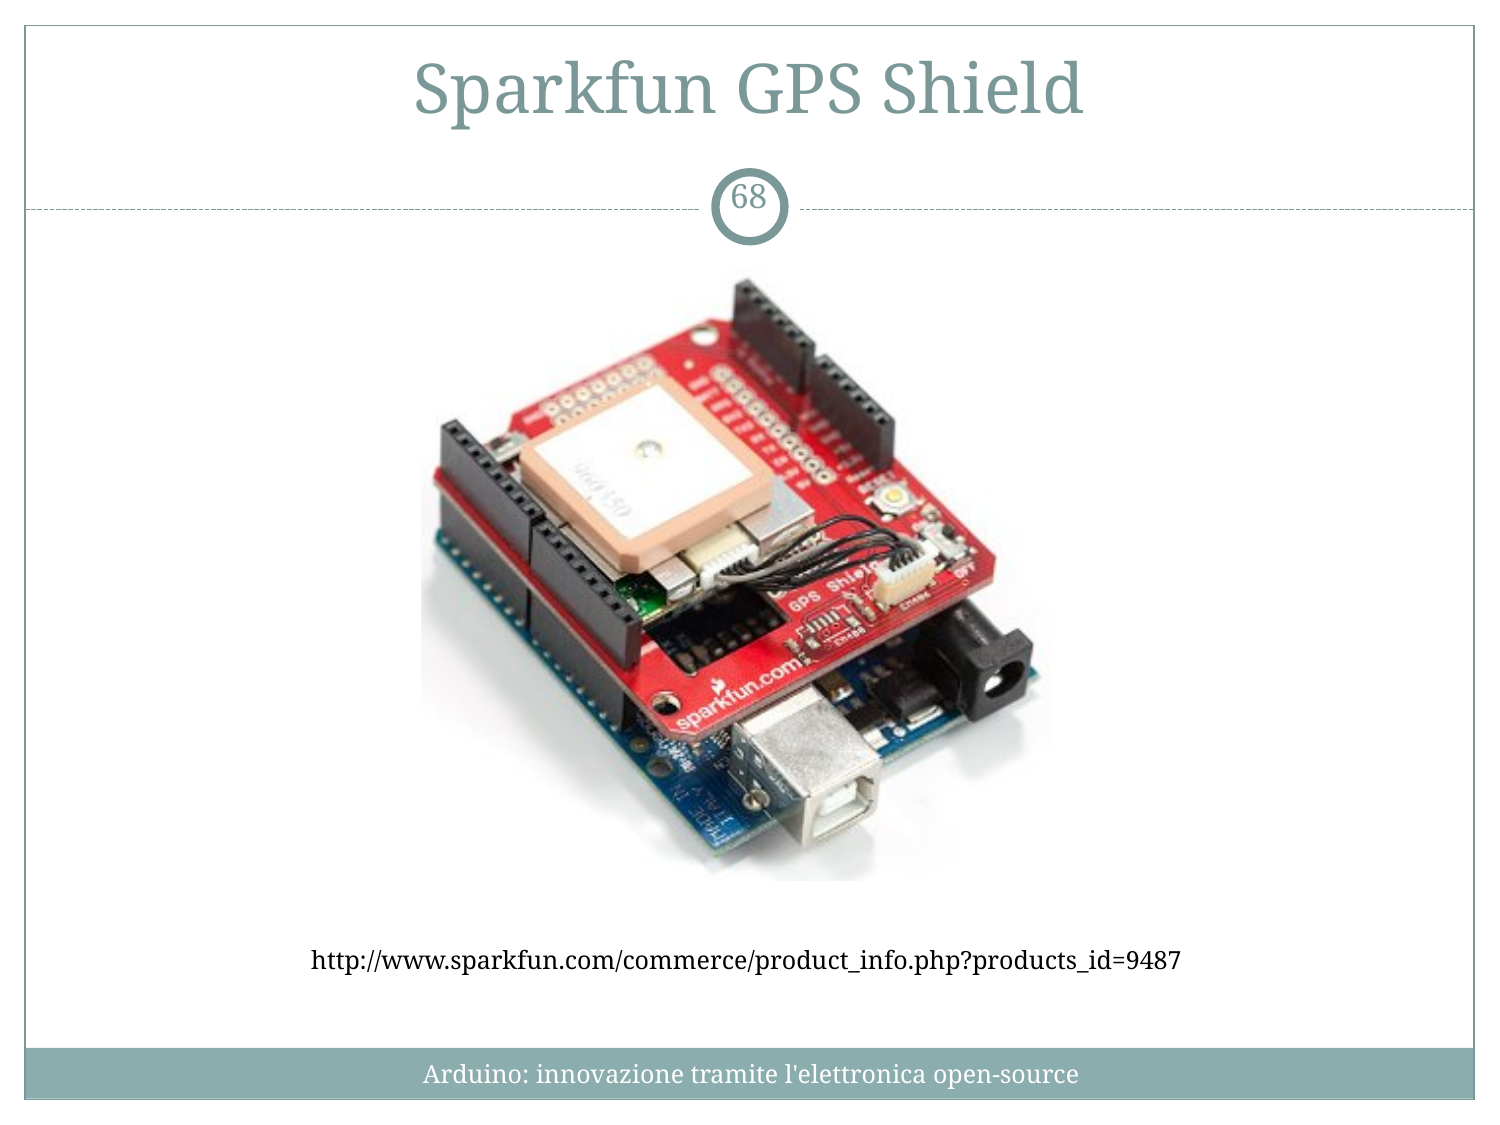

# Sparkfun GPS Shield
http://www.sparkfun.com/commerce/product_info.php?products_id=9487
Arduino: innovazione tramite l'elettronica open-source